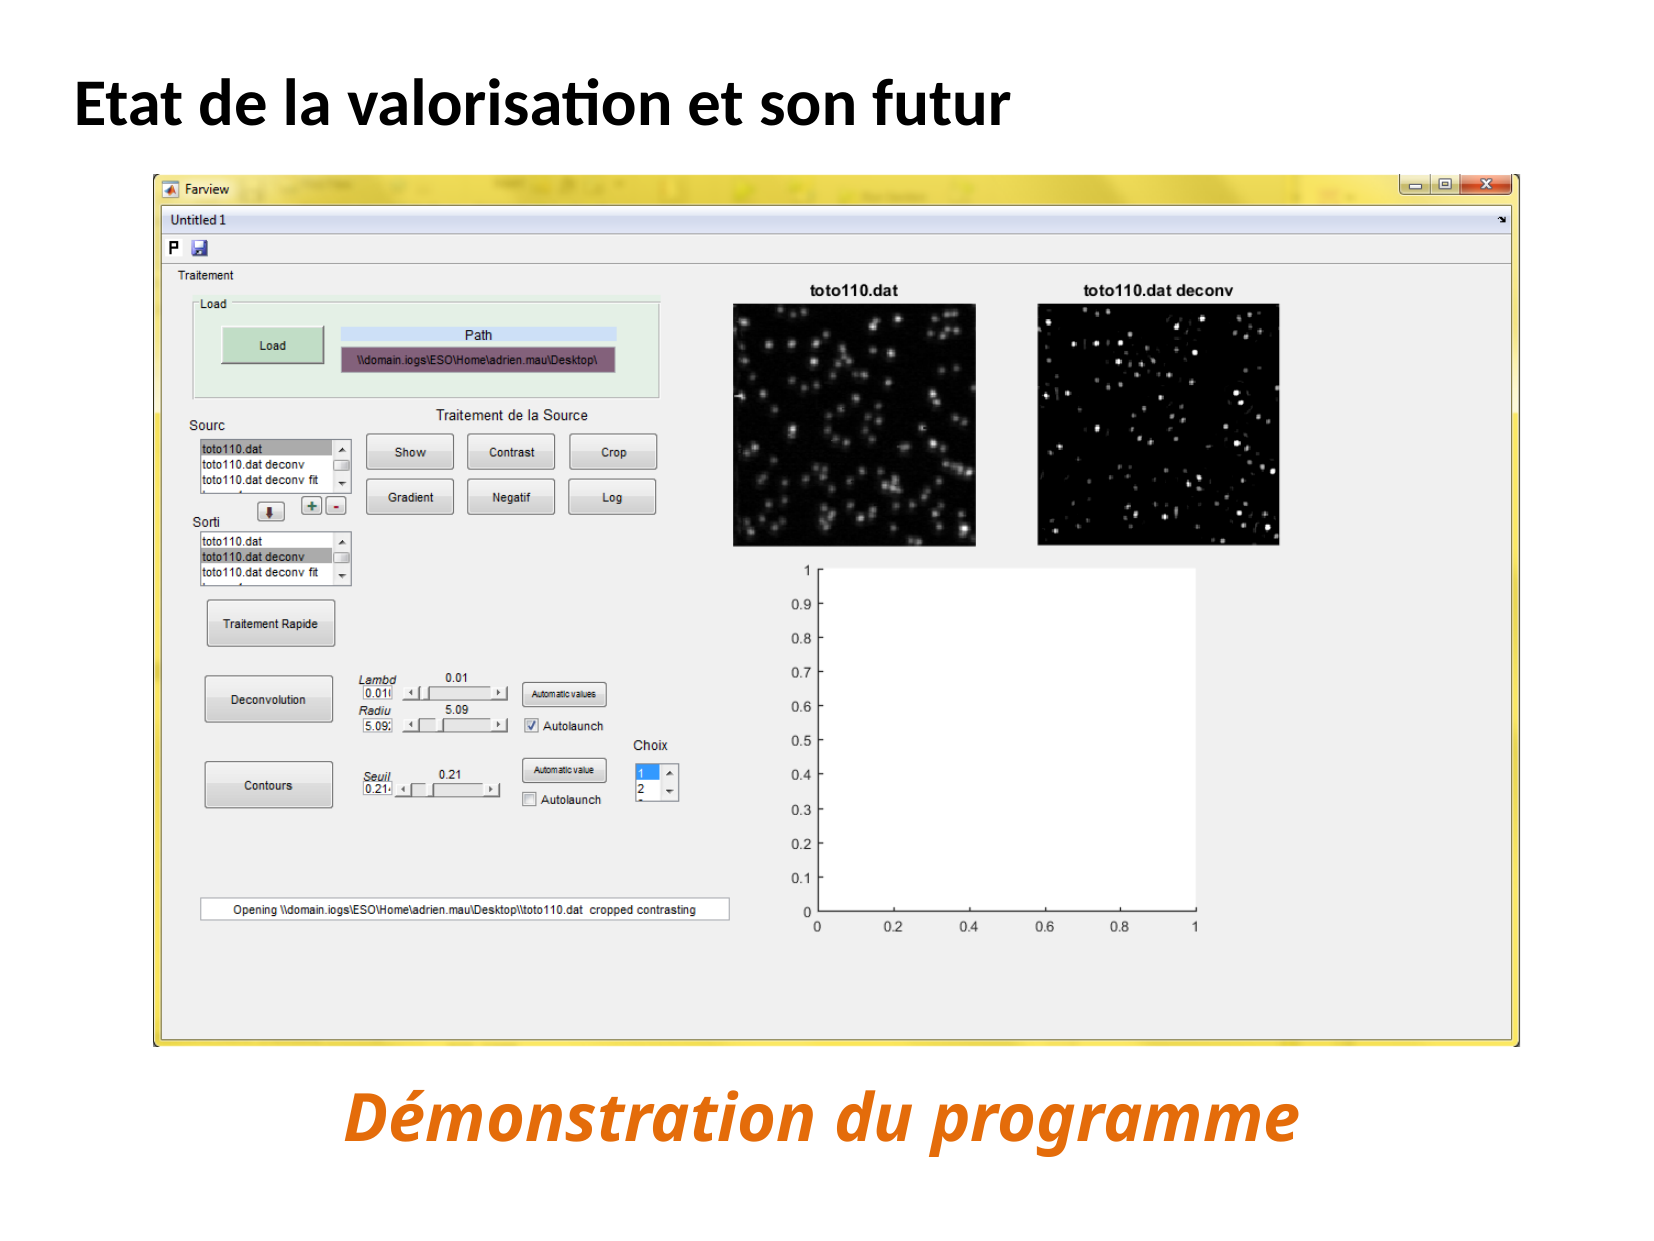

Etat de la valorisation et son futur
Démonstration du programme